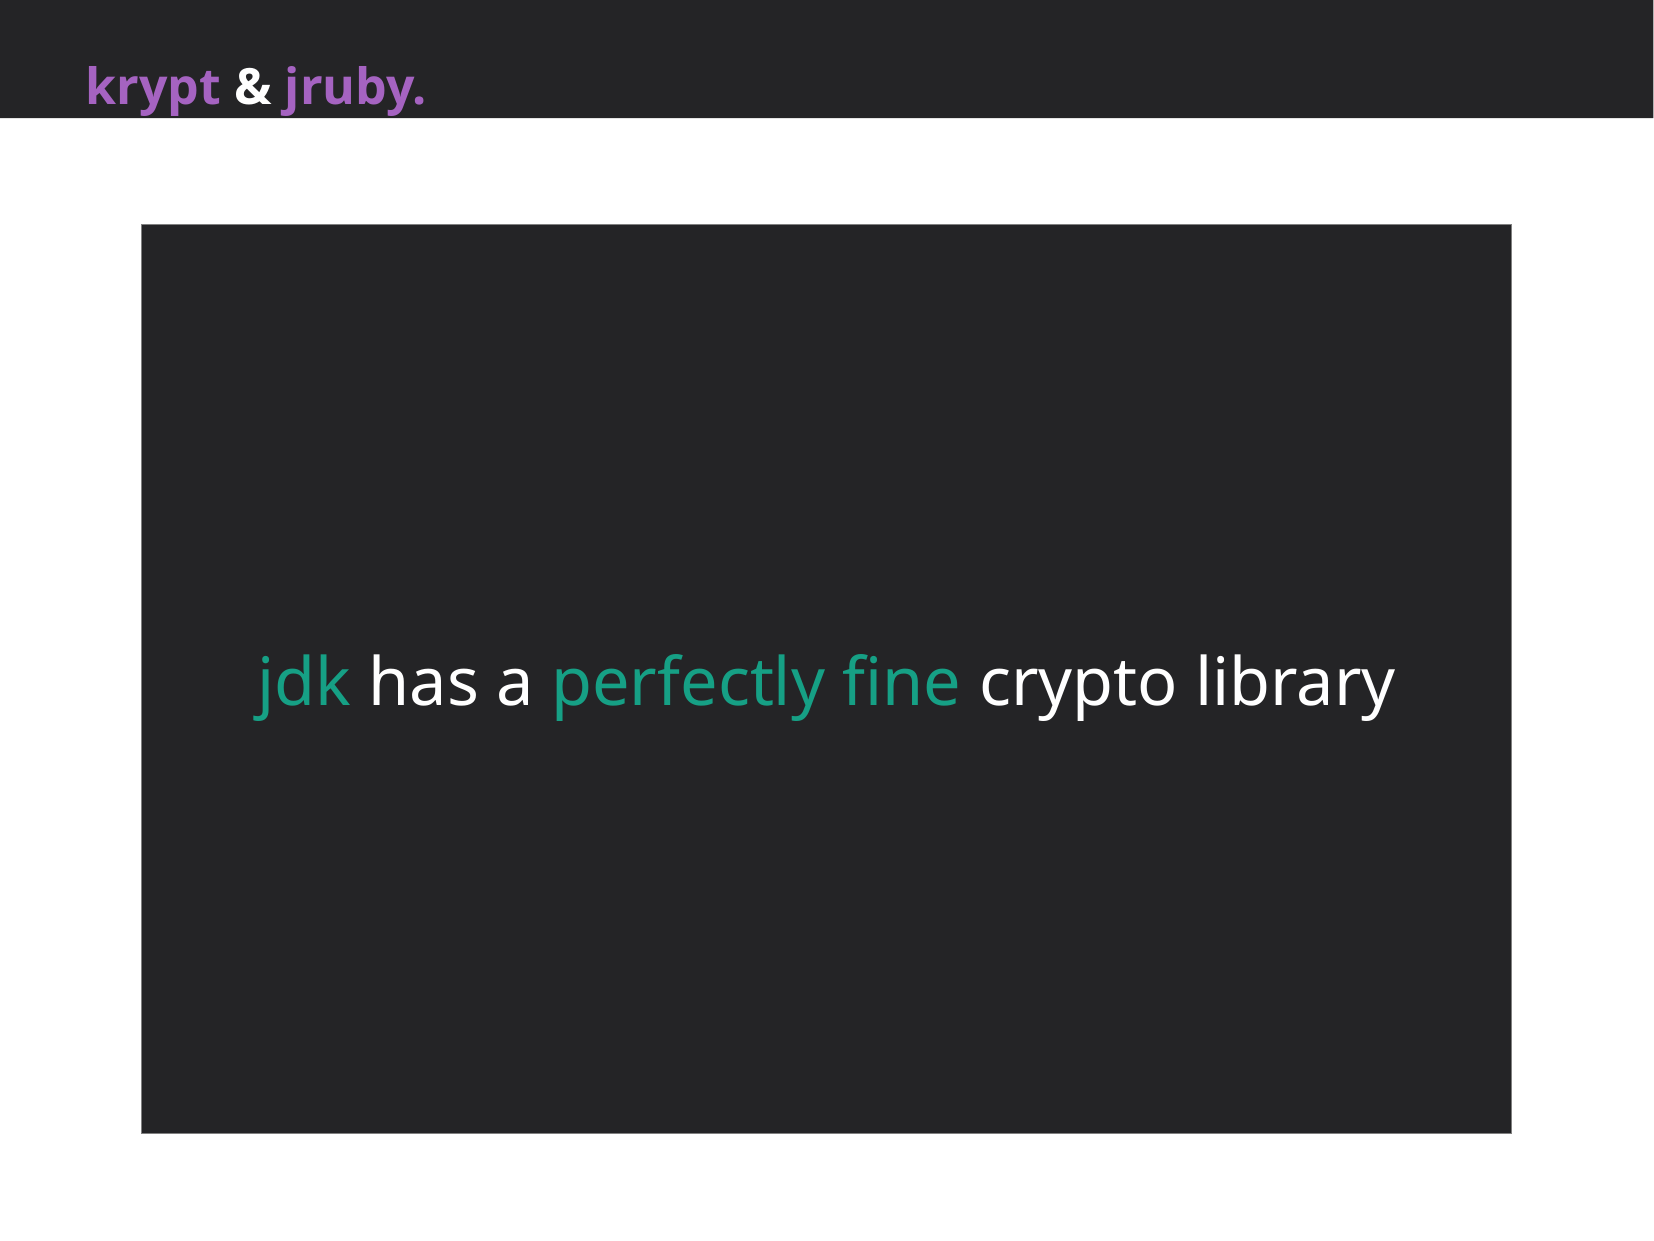

krypt & jruby.
jdk has a perfectly fine crypto library